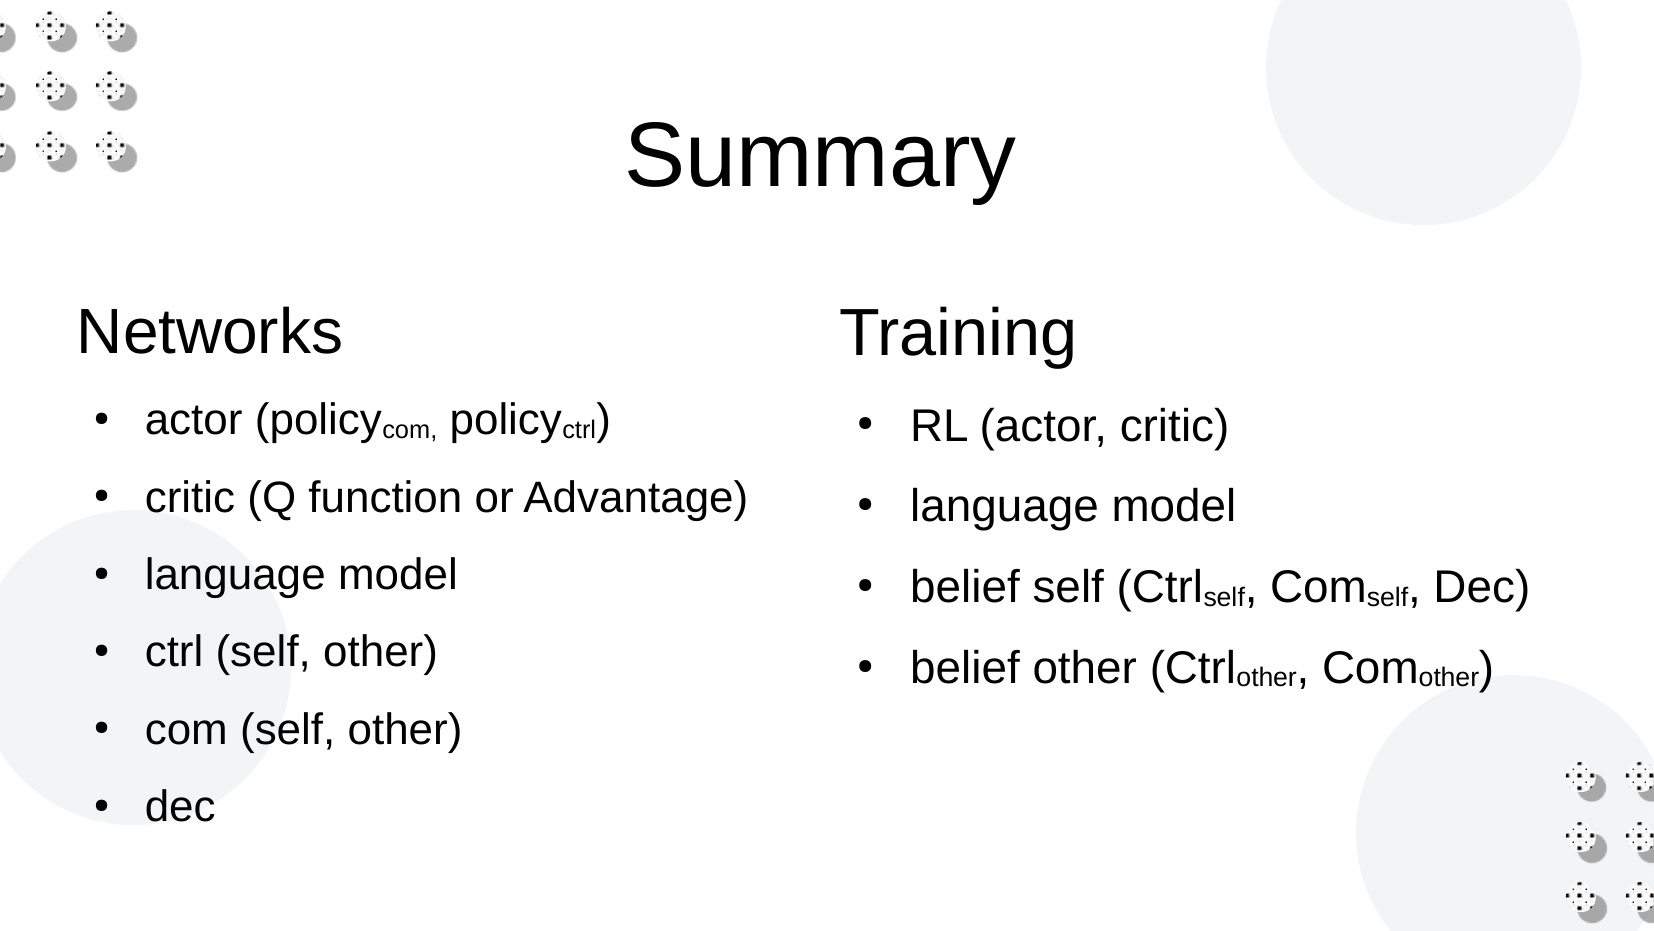

# Summary
Networks
actor (policycom, policyctrl)
critic (Q function or Advantage)
language model
ctrl (self, other)
com (self, other)
dec
Training
RL (actor, critic)
language model
belief self (Ctrlself, Comself, Dec)
belief other (Ctrlother, Comother)